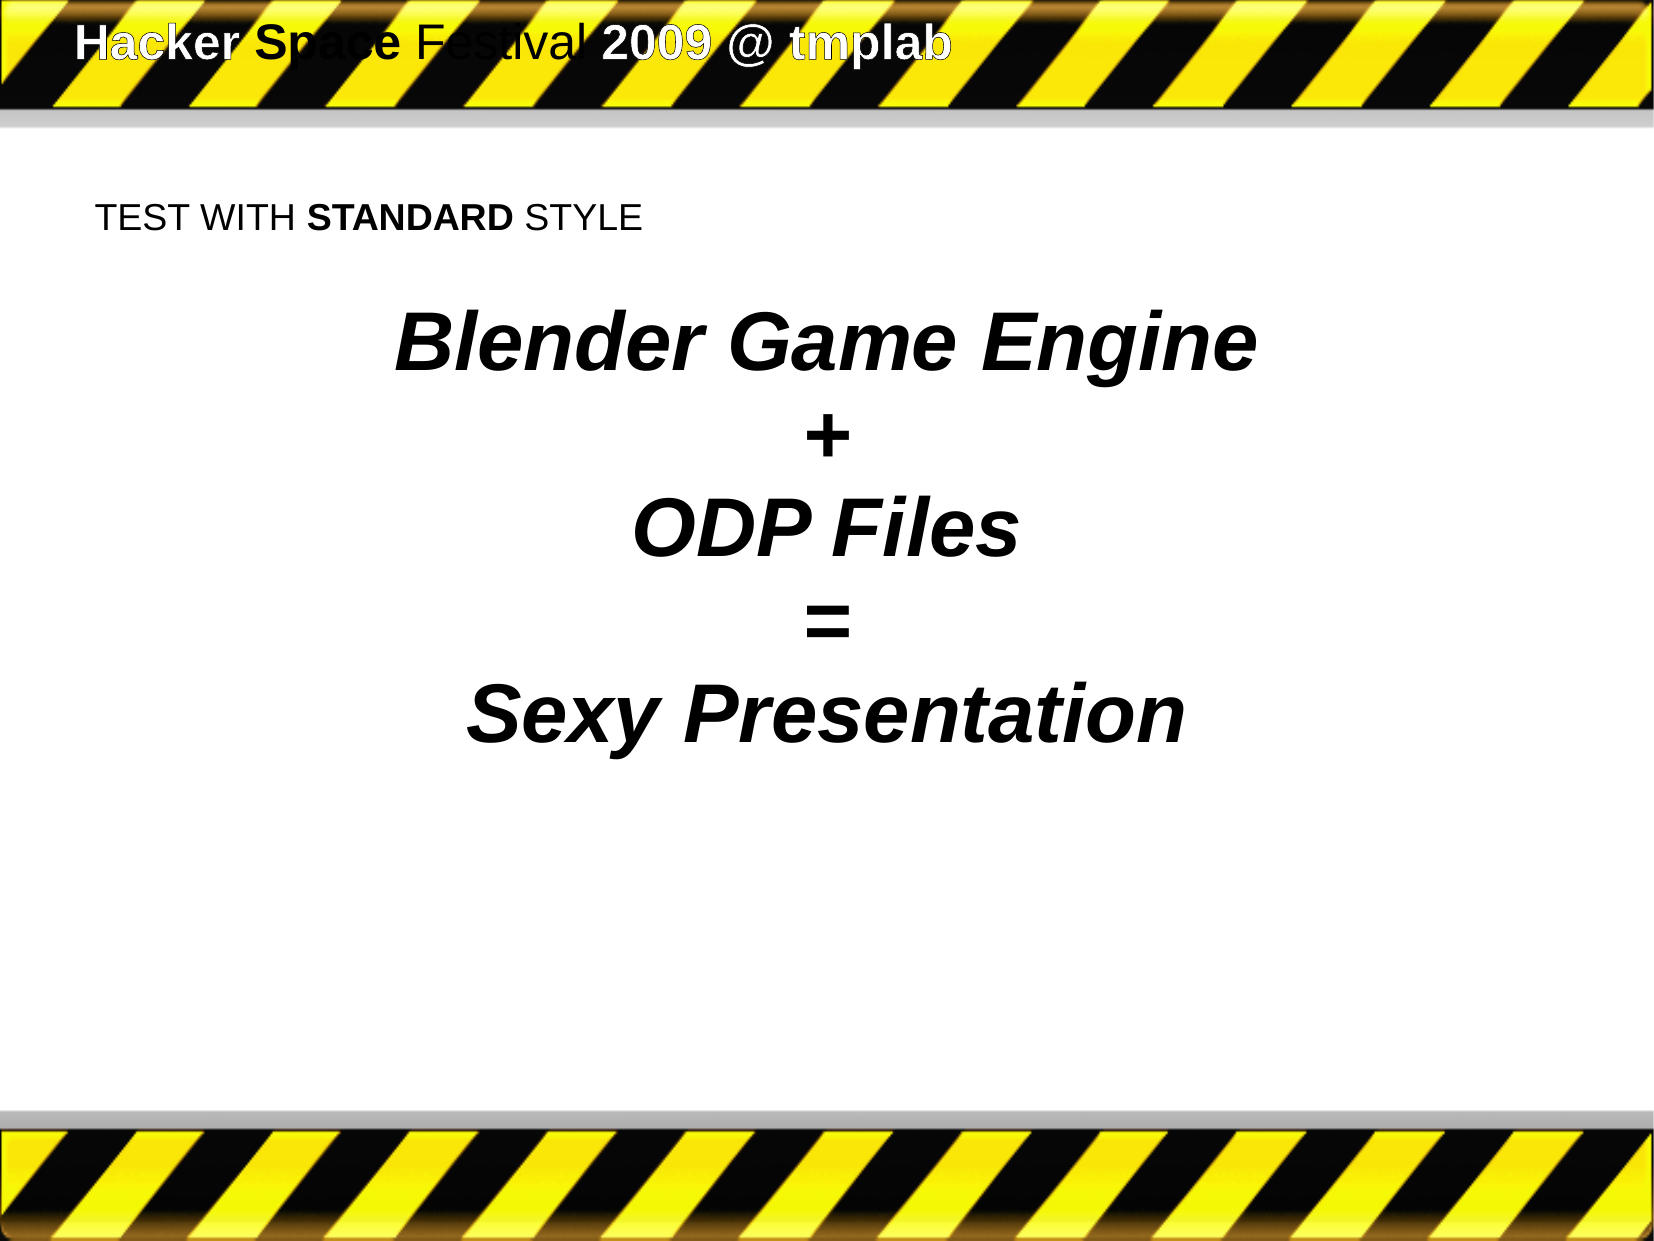

# Hacker Space Festival 2009 @ tmplab
TEST WITH STANDARD STYLE
Blender Game Engine
+
ODP Files
=
Sexy Presentation